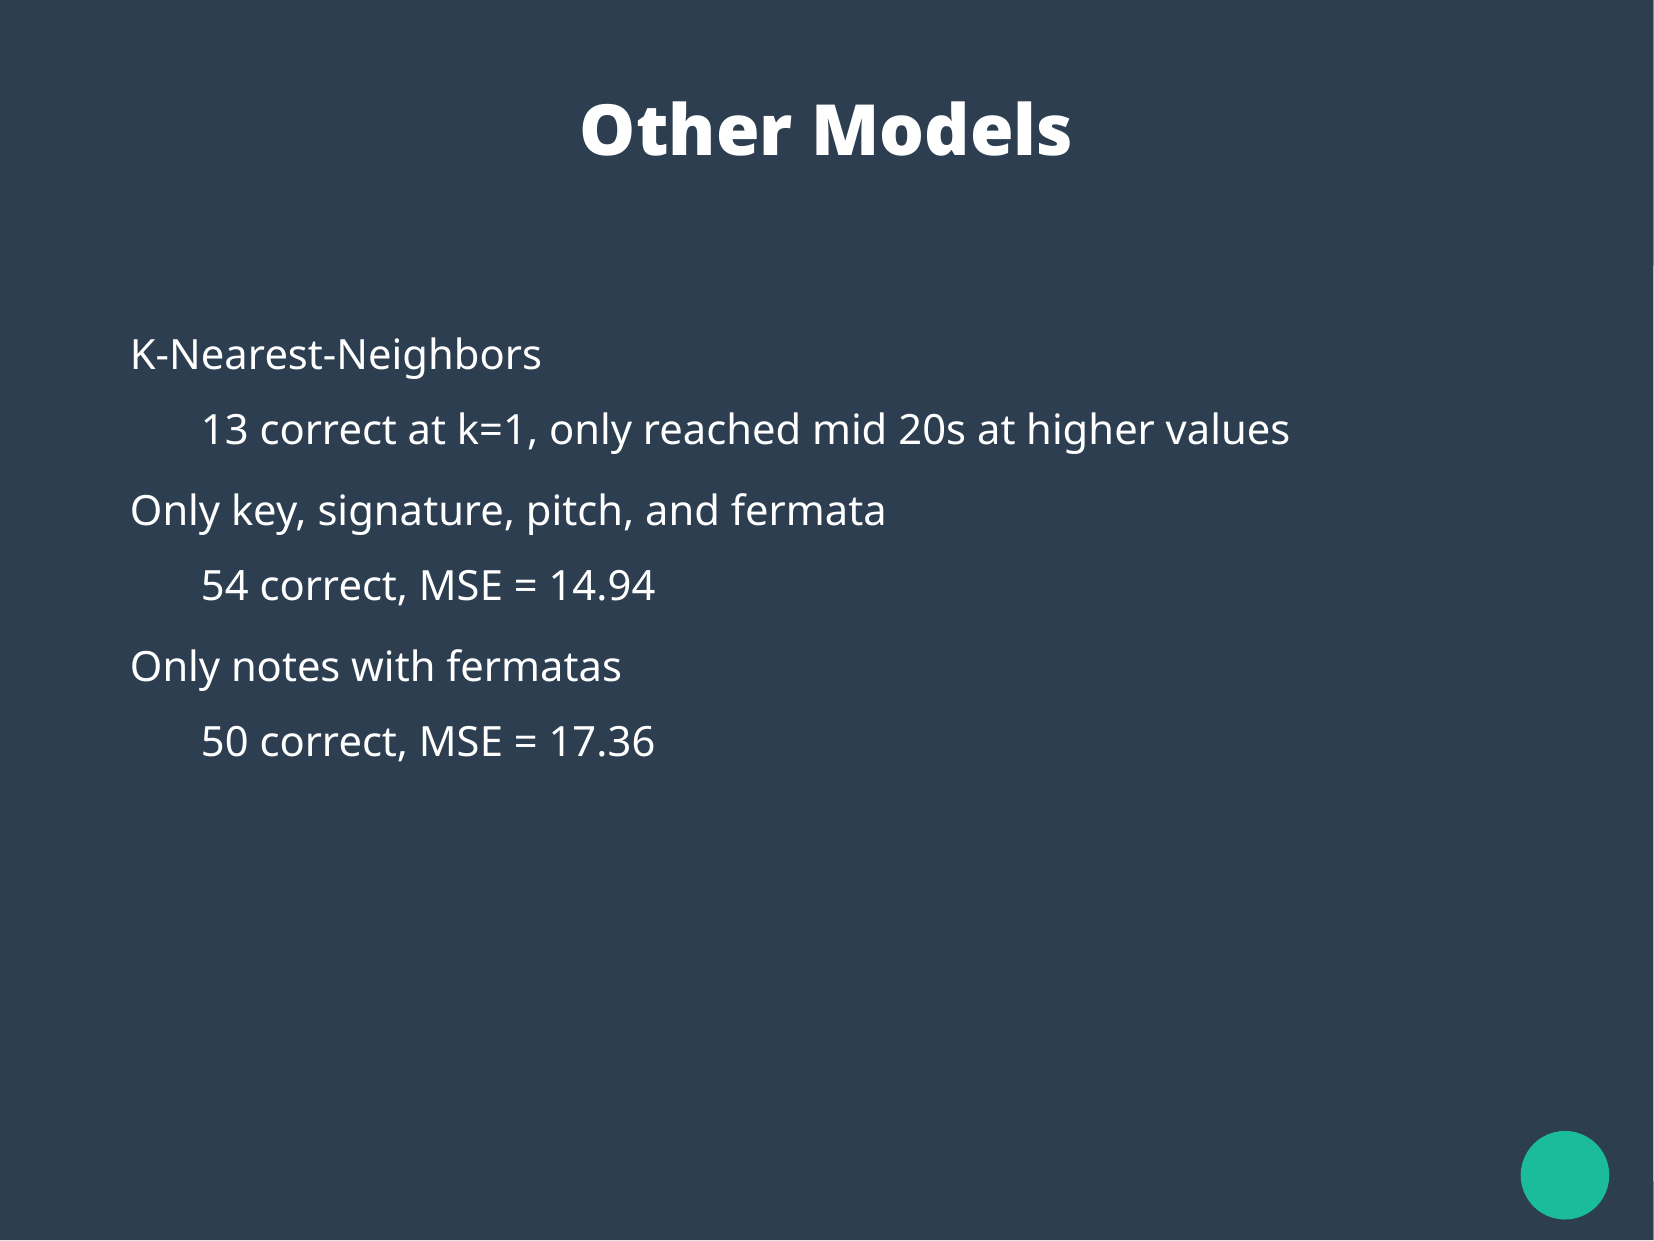

# Other Models
K-Nearest-Neighbors
13 correct at k=1, only reached mid 20s at higher values
Only key, signature, pitch, and fermata
54 correct, MSE = 14.94
Only notes with fermatas
50 correct, MSE = 17.36